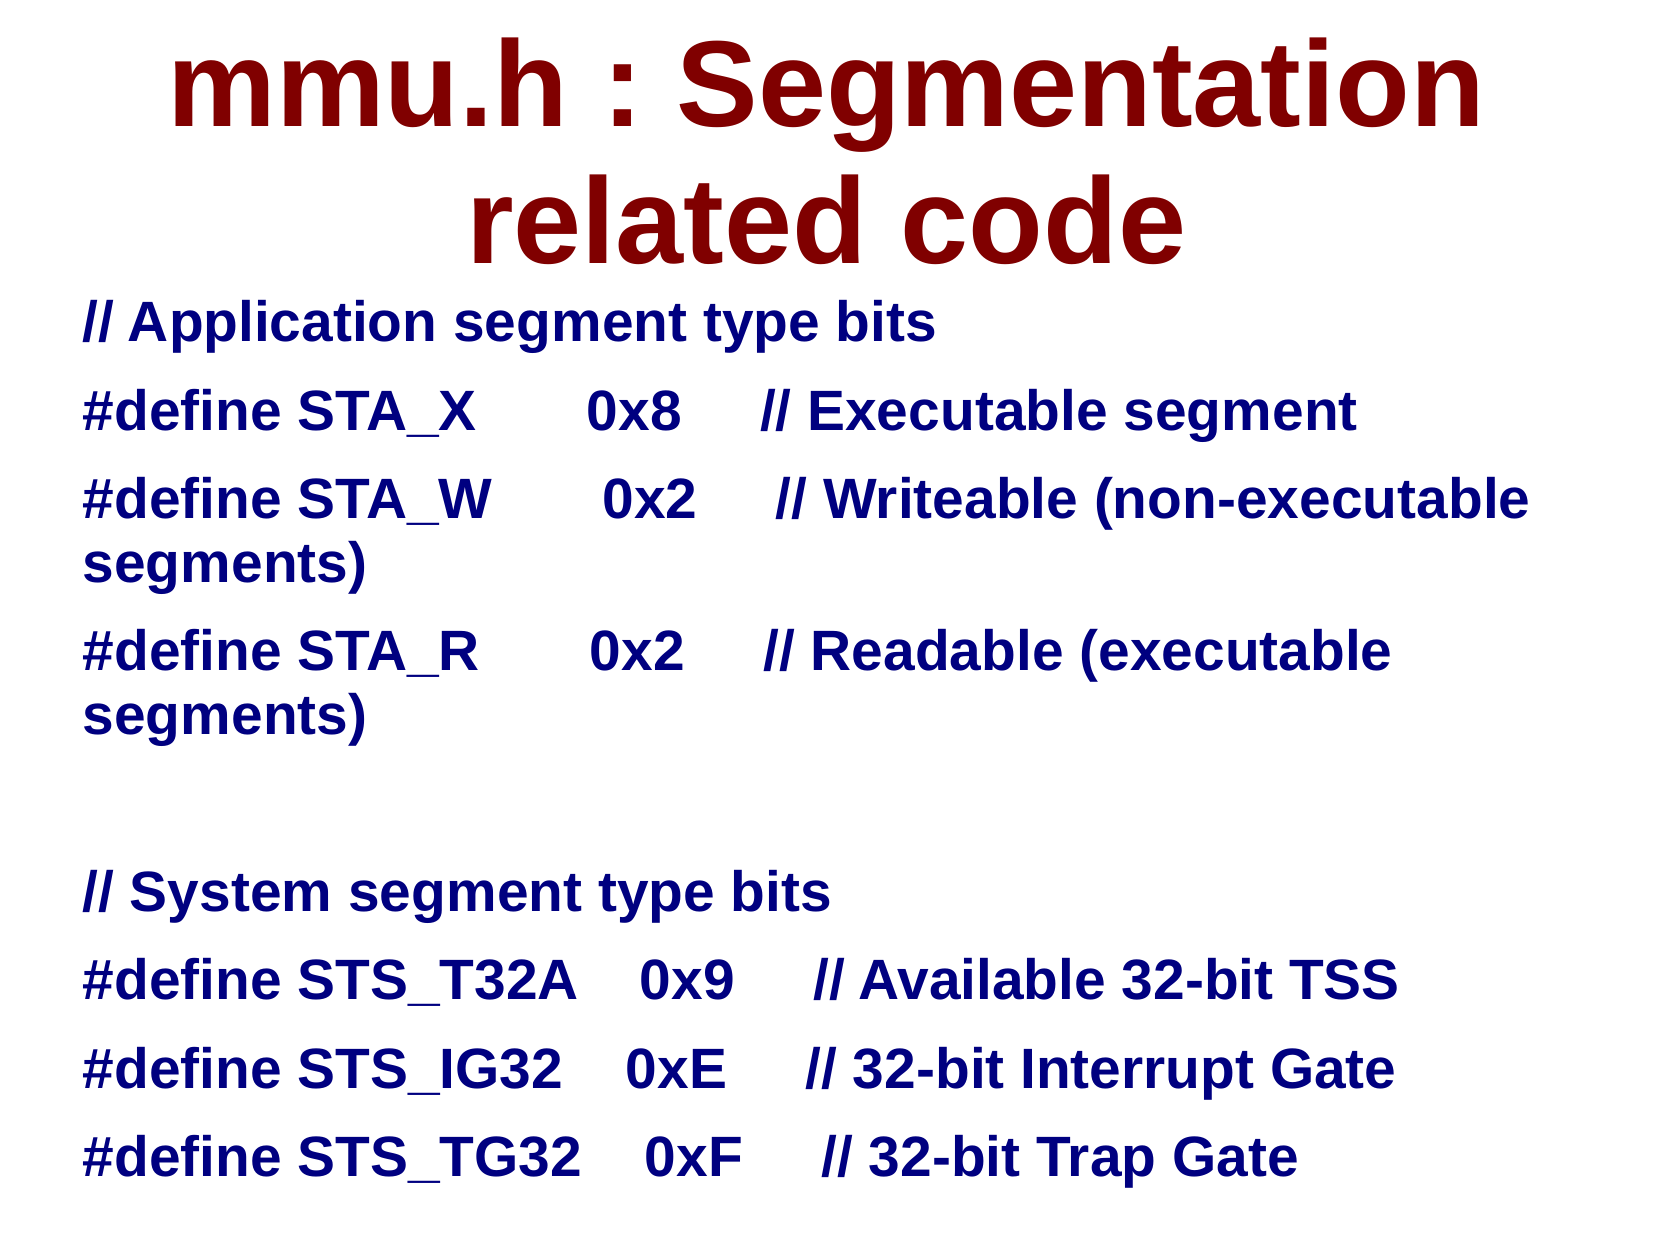

# mmu.h : Segmentation related code
// Application segment type bits
#define STA_X 0x8 // Executable segment
#define STA_W 0x2 // Writeable (non-executable segments)
#define STA_R 0x2 // Readable (executable segments)
// System segment type bits
#define STS_T32A 0x9 // Available 32-bit TSS
#define STS_IG32 0xE // 32-bit Interrupt Gate
#define STS_TG32 0xF // 32-bit Trap Gate